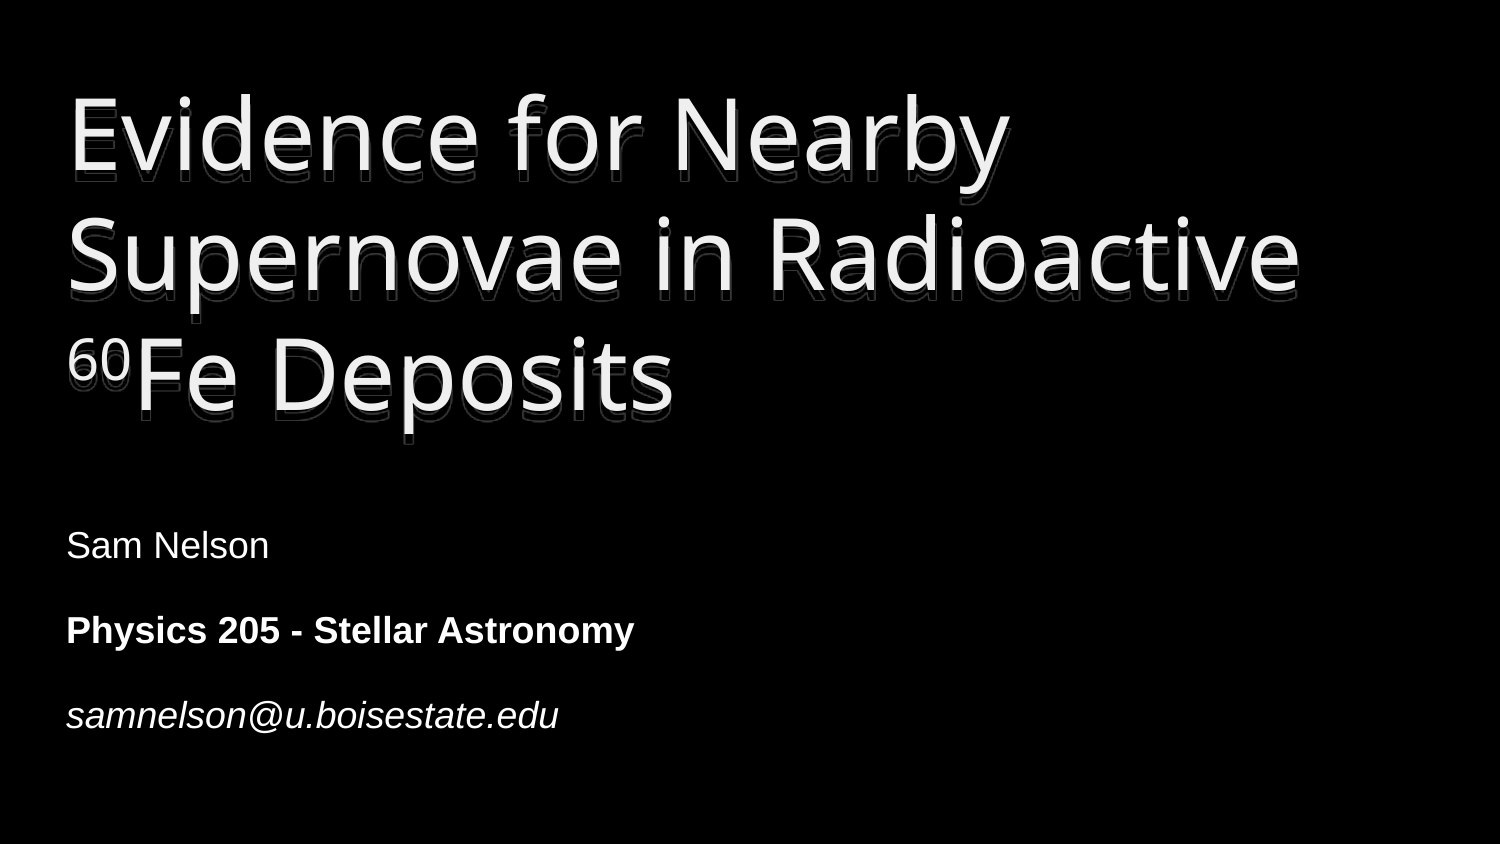

# Evidence for Nearby Supernovae in Radioactive 60Fe Deposits
Sam Nelson
Physics 205 - Stellar Astronomy
samnelson@u.boisestate.edu